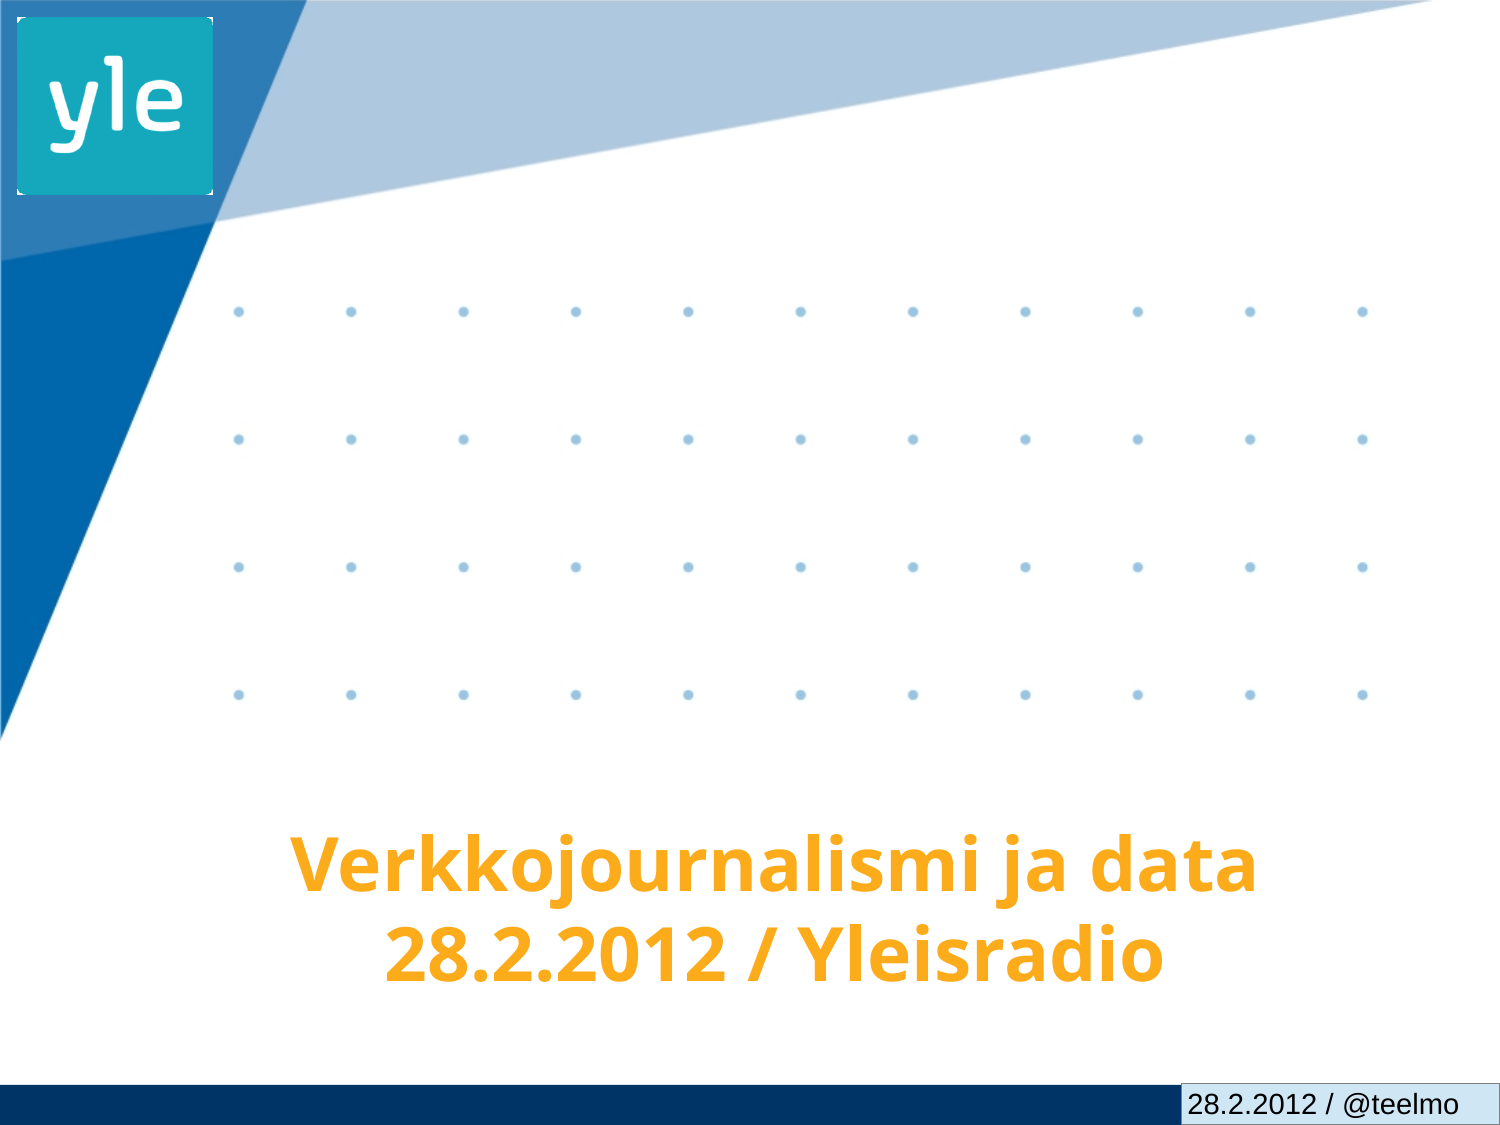

# Verkkojournalismi ja data 28.2.2012 / Yleisradio
28.2.2012 / @teelmo